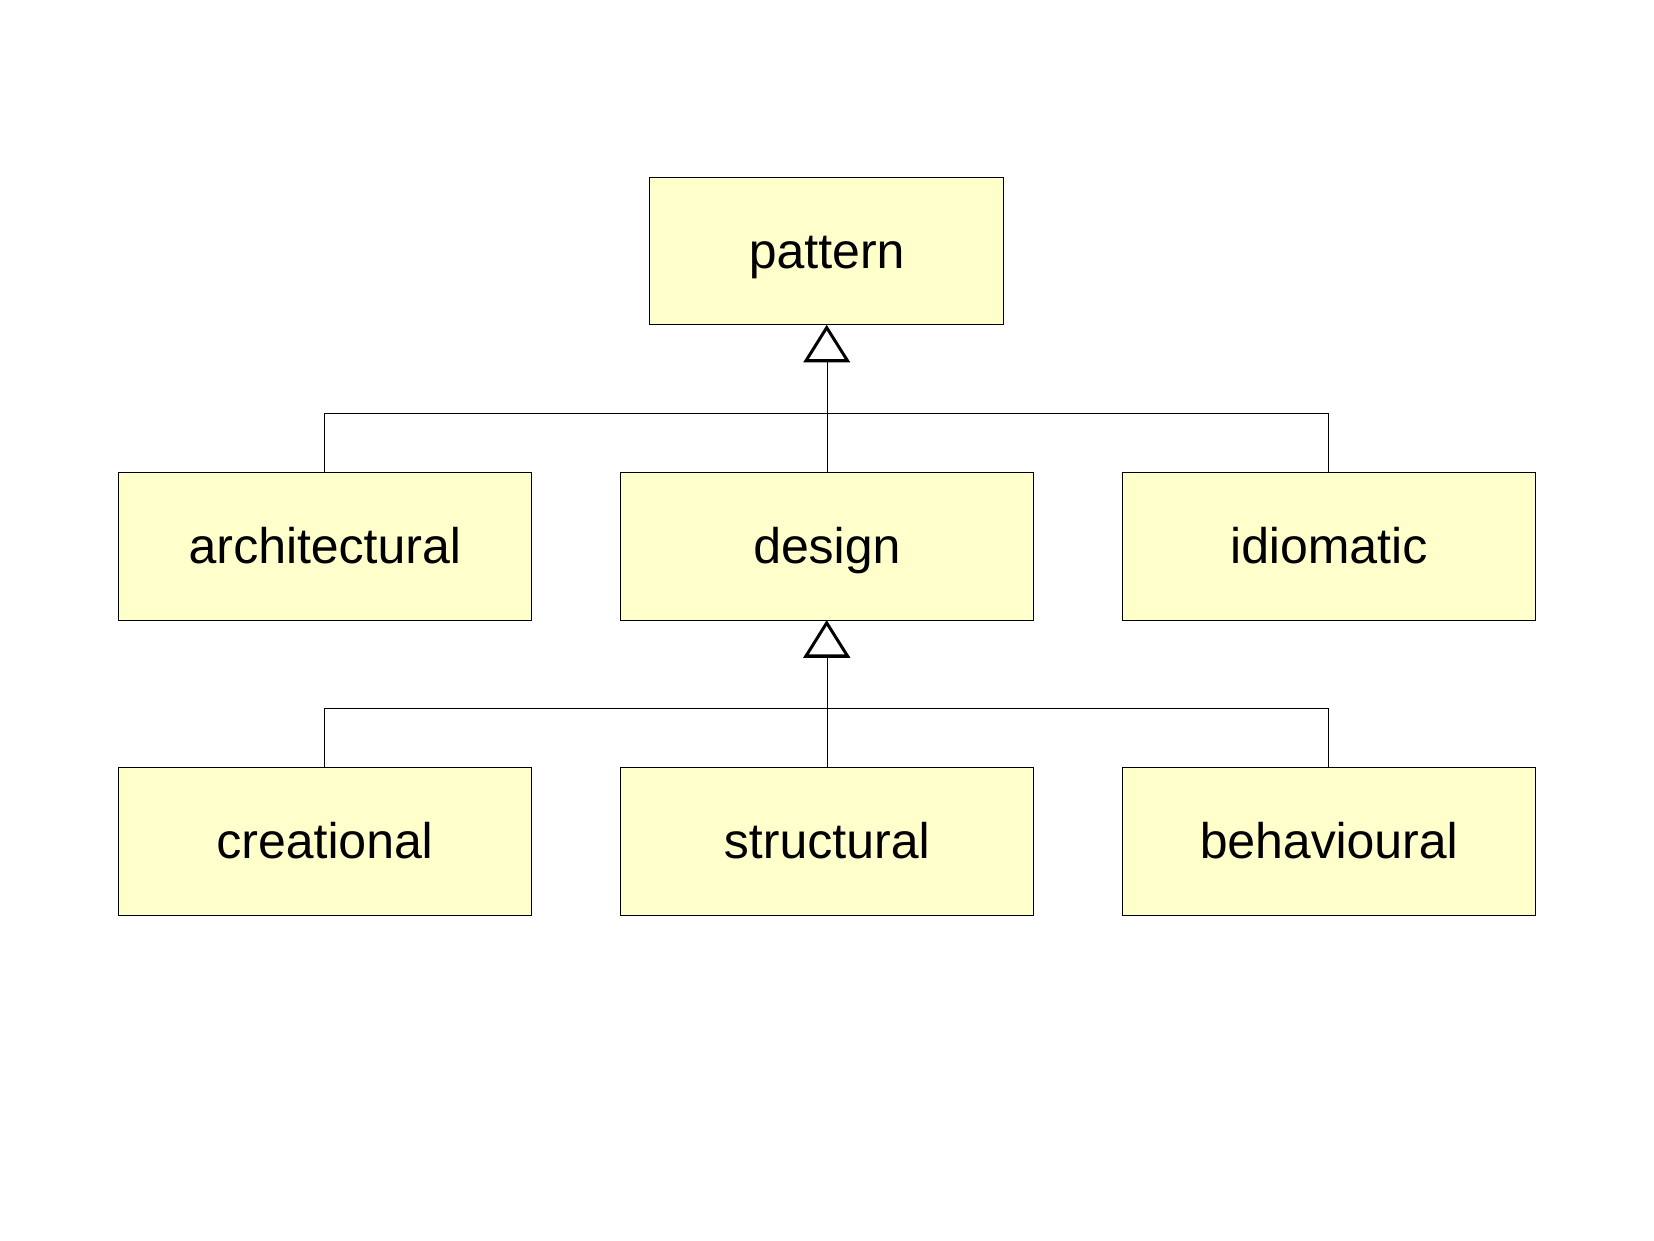

pattern
architectural
design
idiomatic
creational
structural
behavioural